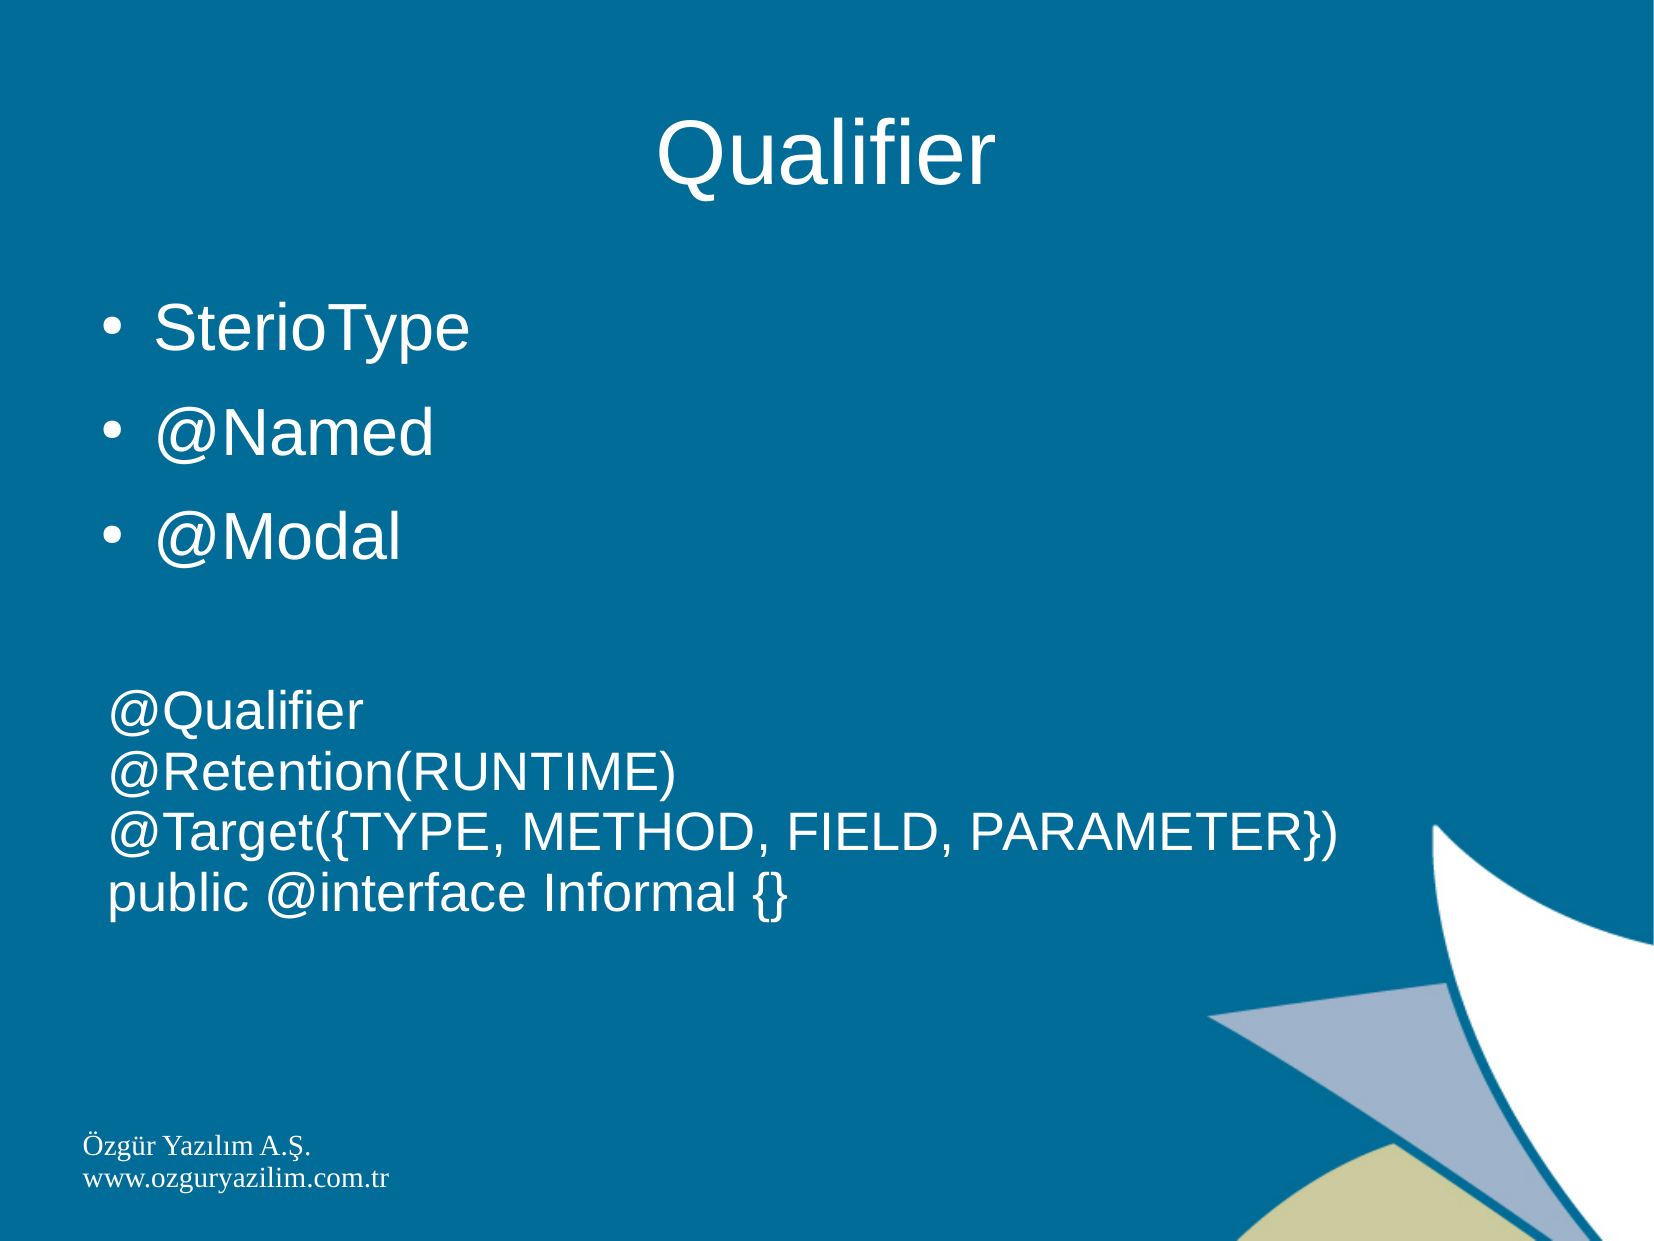

# Qualifier
SterioType
@Named
@Modal
@Qualifier
@Retention(RUNTIME)
@Target({TYPE, METHOD, FIELD, PARAMETER})
public @interface Informal {}